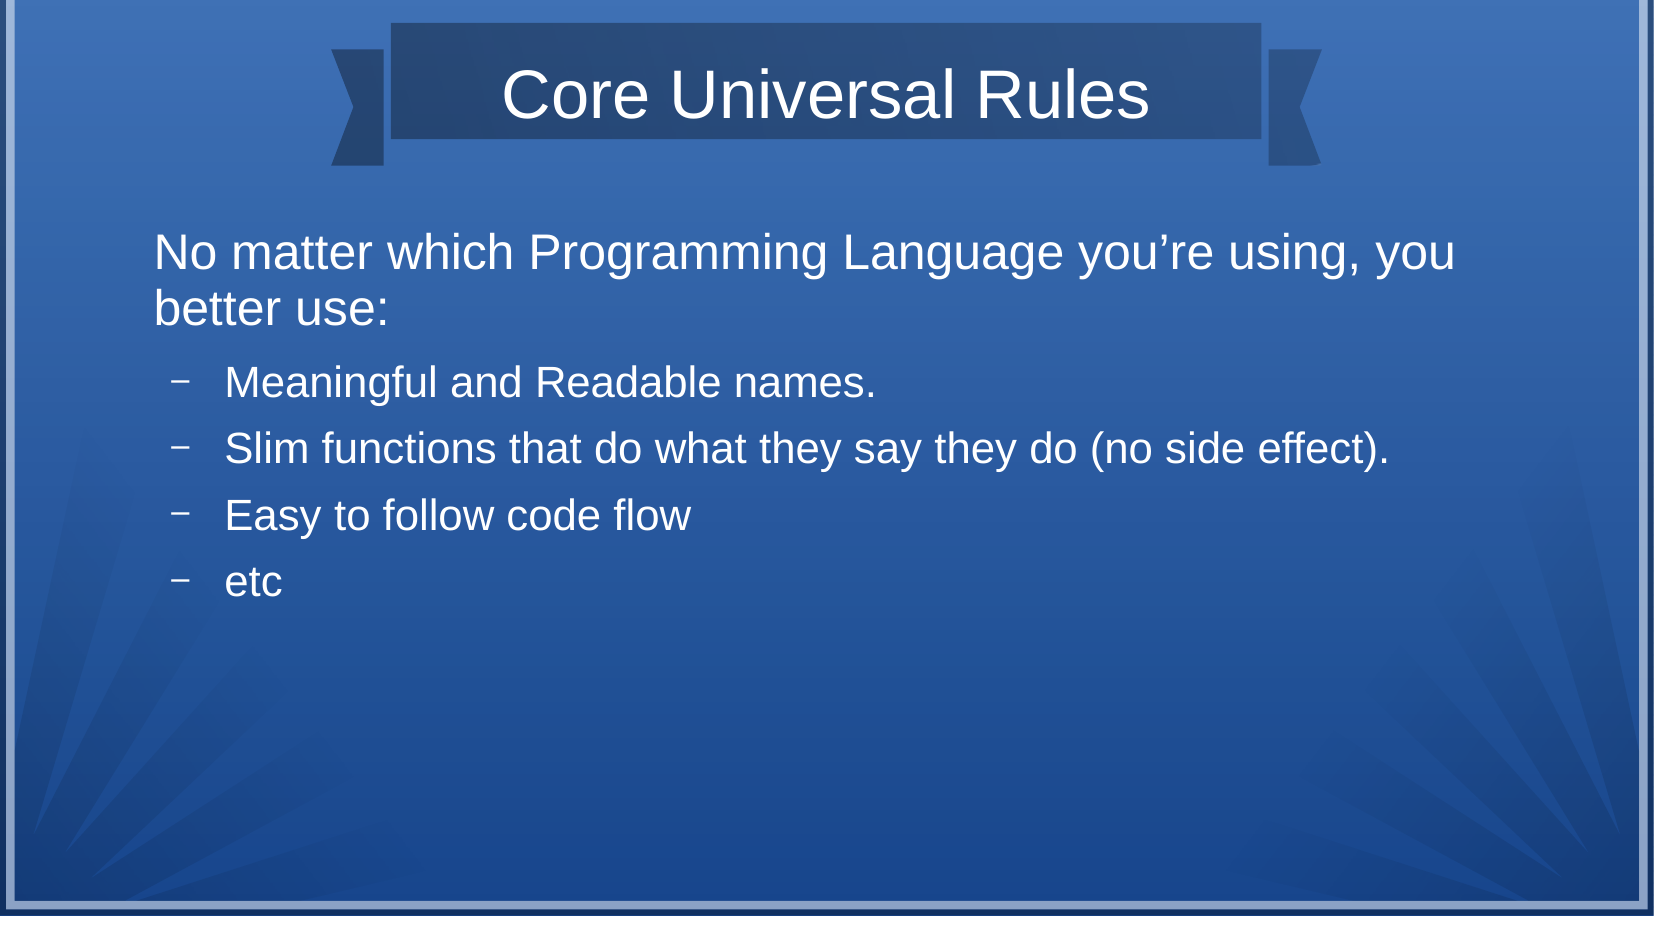

# Core Universal Rules
No matter which Programming Language you’re using, you better use:
Meaningful and Readable names.
Slim functions that do what they say they do (no side effect).
Easy to follow code flow
etc